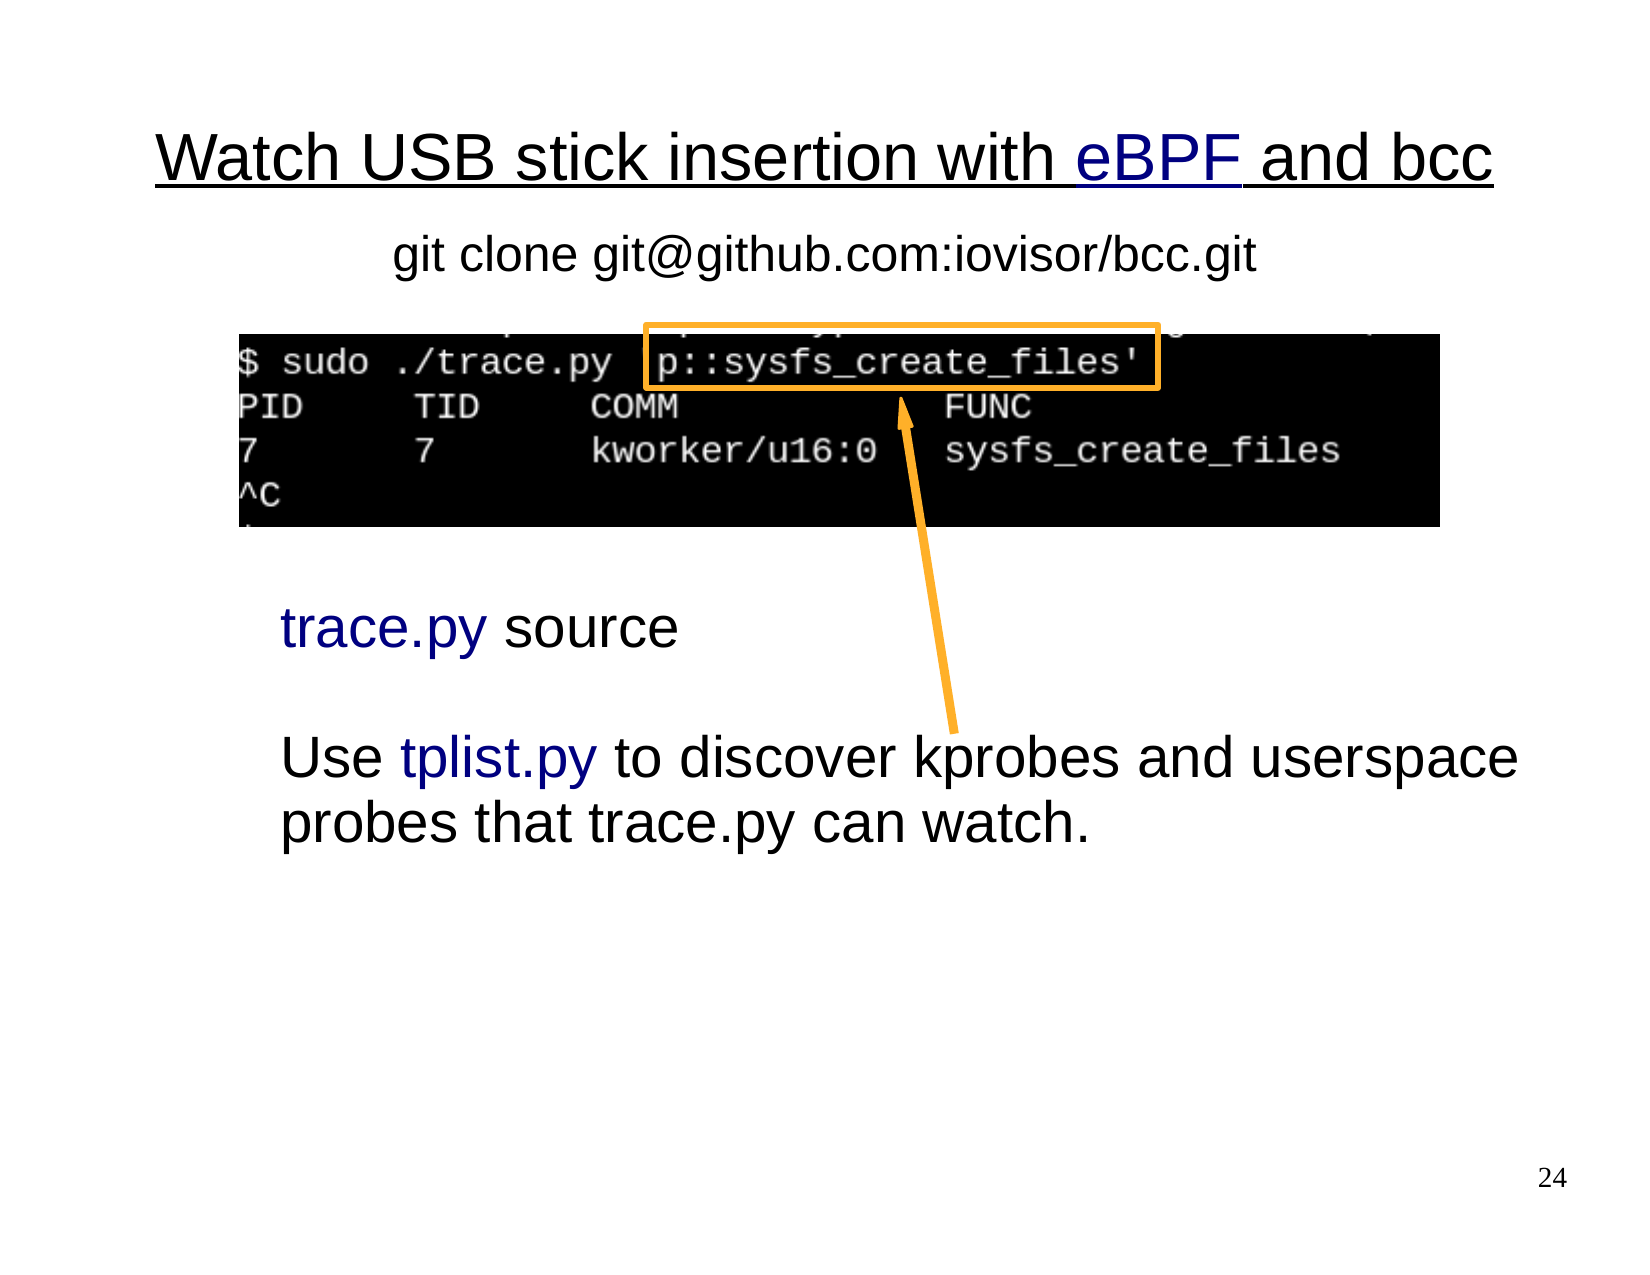

# Watch USB stick insertion with eBPF and bcc
git clone git@github.com:iovisor/bcc.git
trace.py source
Use tplist.py to discover kprobes and userspace
probes that trace.py can watch.
24